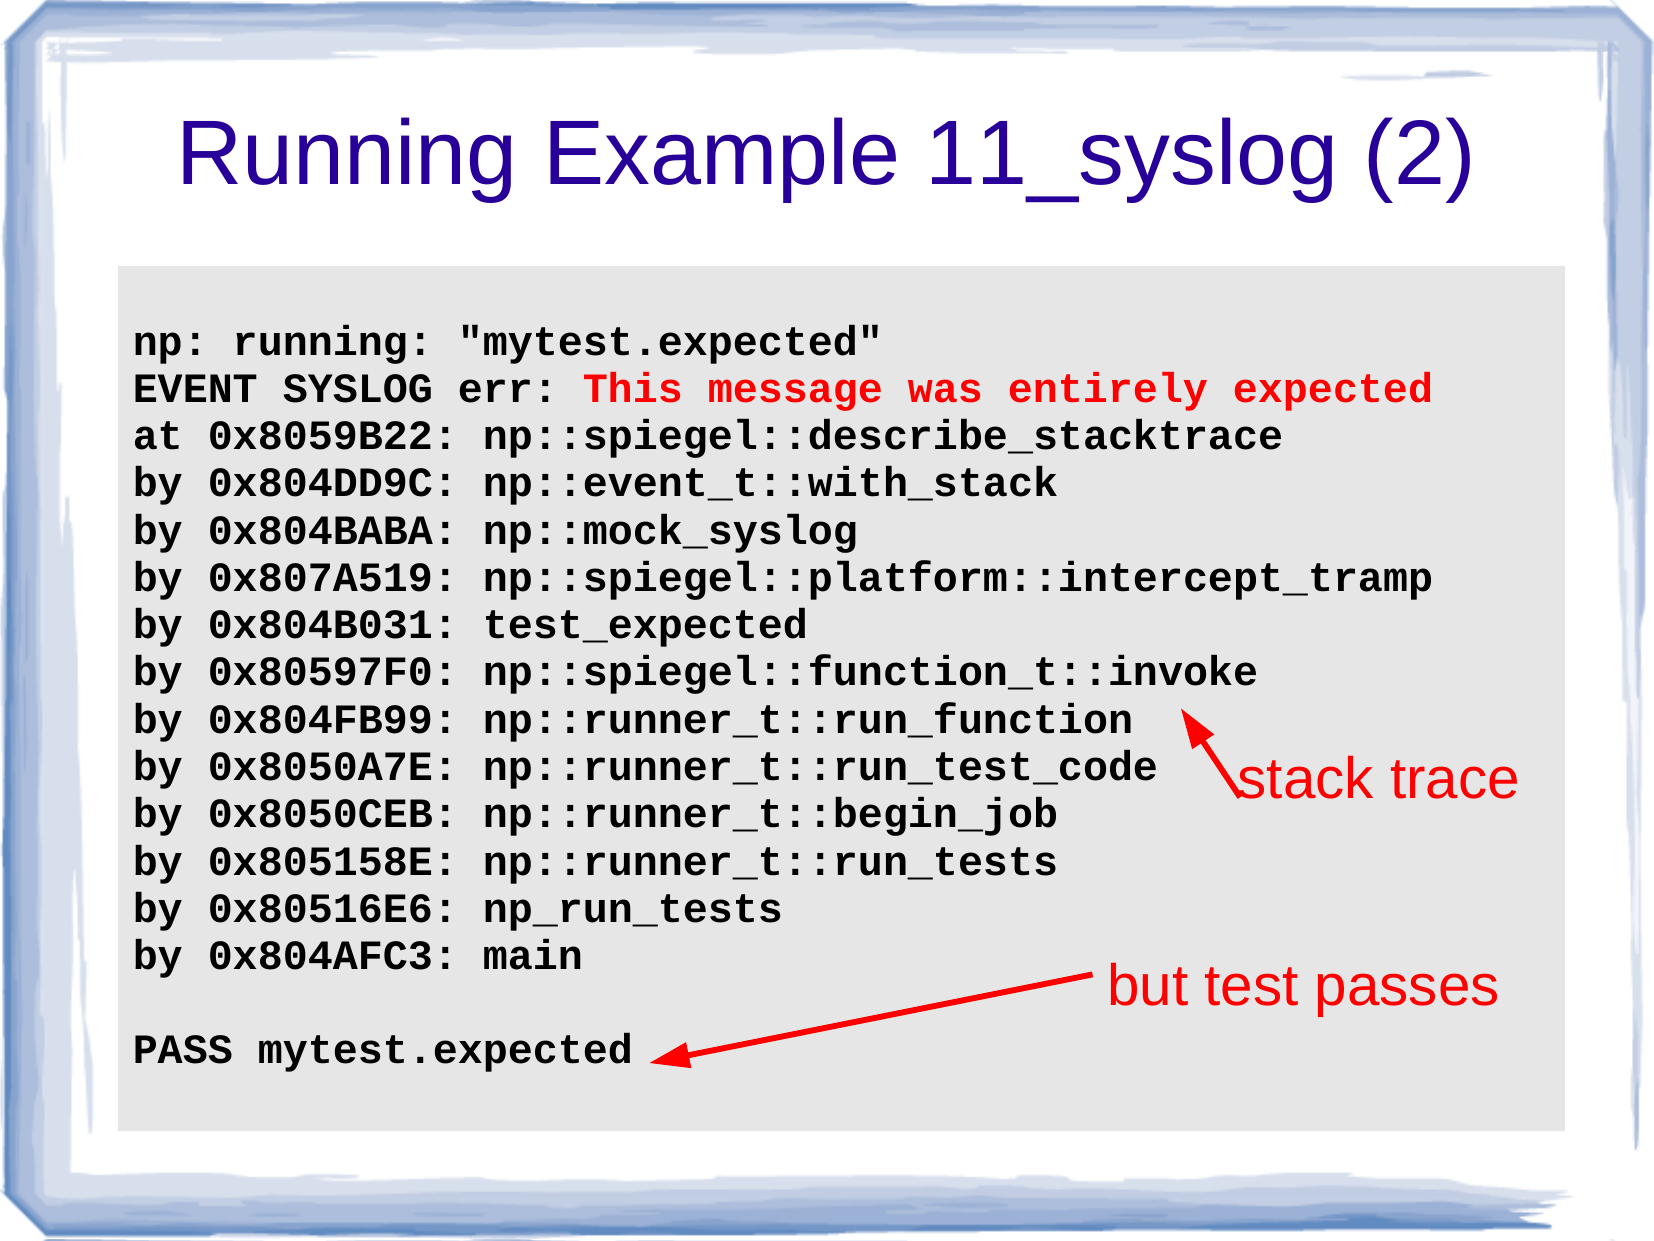

# Running Example 11_syslog (2)
np: running: "mytest.expected"
EVENT SYSLOG err: This message was entirely expected
at 0x8059B22: np::spiegel::describe_stacktrace
by 0x804DD9C: np::event_t::with_stack
by 0x804BABA: np::mock_syslog
by 0x807A519: np::spiegel::platform::intercept_tramp
by 0x804B031: test_expected
by 0x80597F0: np::spiegel::function_t::invoke
by 0x804FB99: np::runner_t::run_function
by 0x8050A7E: np::runner_t::run_test_code
by 0x8050CEB: np::runner_t::begin_job
by 0x805158E: np::runner_t::run_tests
by 0x80516E6: np_run_tests
by 0x804AFC3: main
PASS mytest.expected
stack trace
but test passes